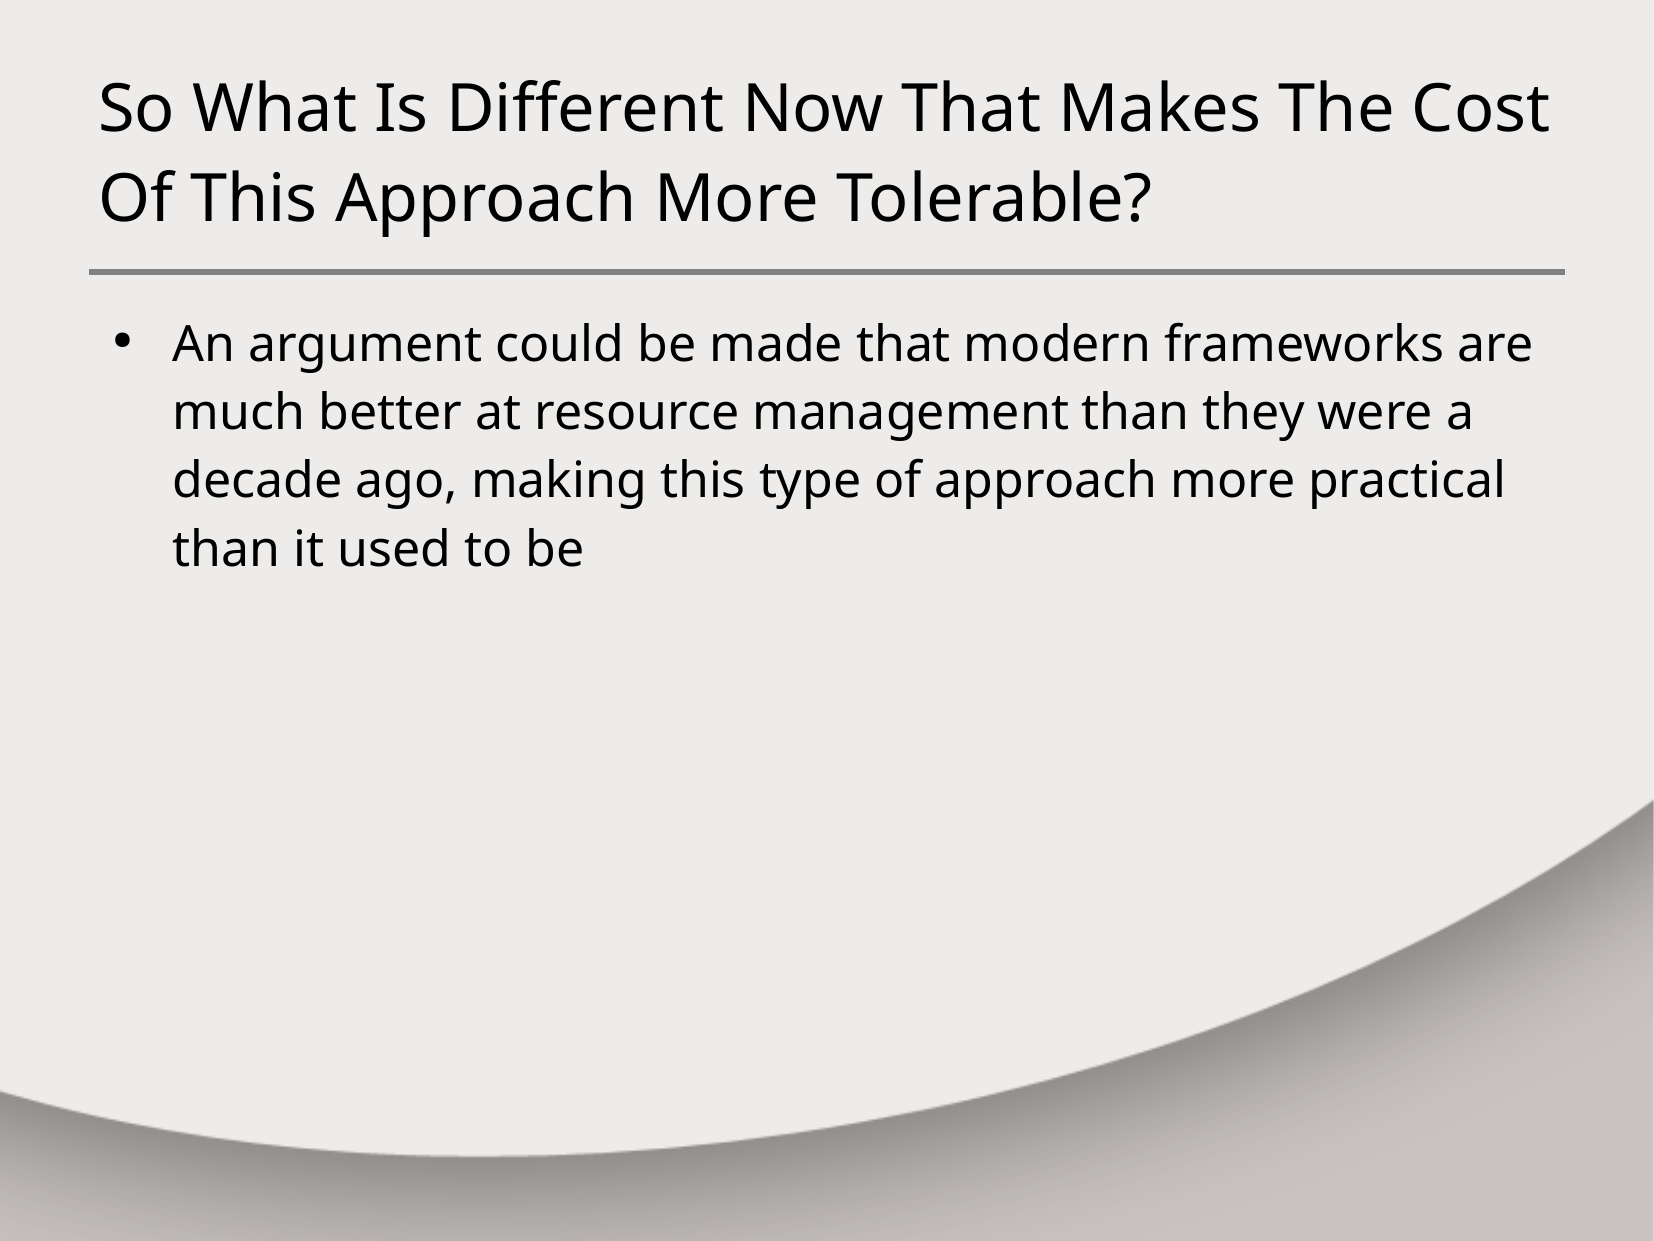

# So What Is Different Now That Makes The Cost Of This Approach More Tolerable?
An argument could be made that modern frameworks are much better at resource management than they were a decade ago, making this type of approach more practical than it used to be